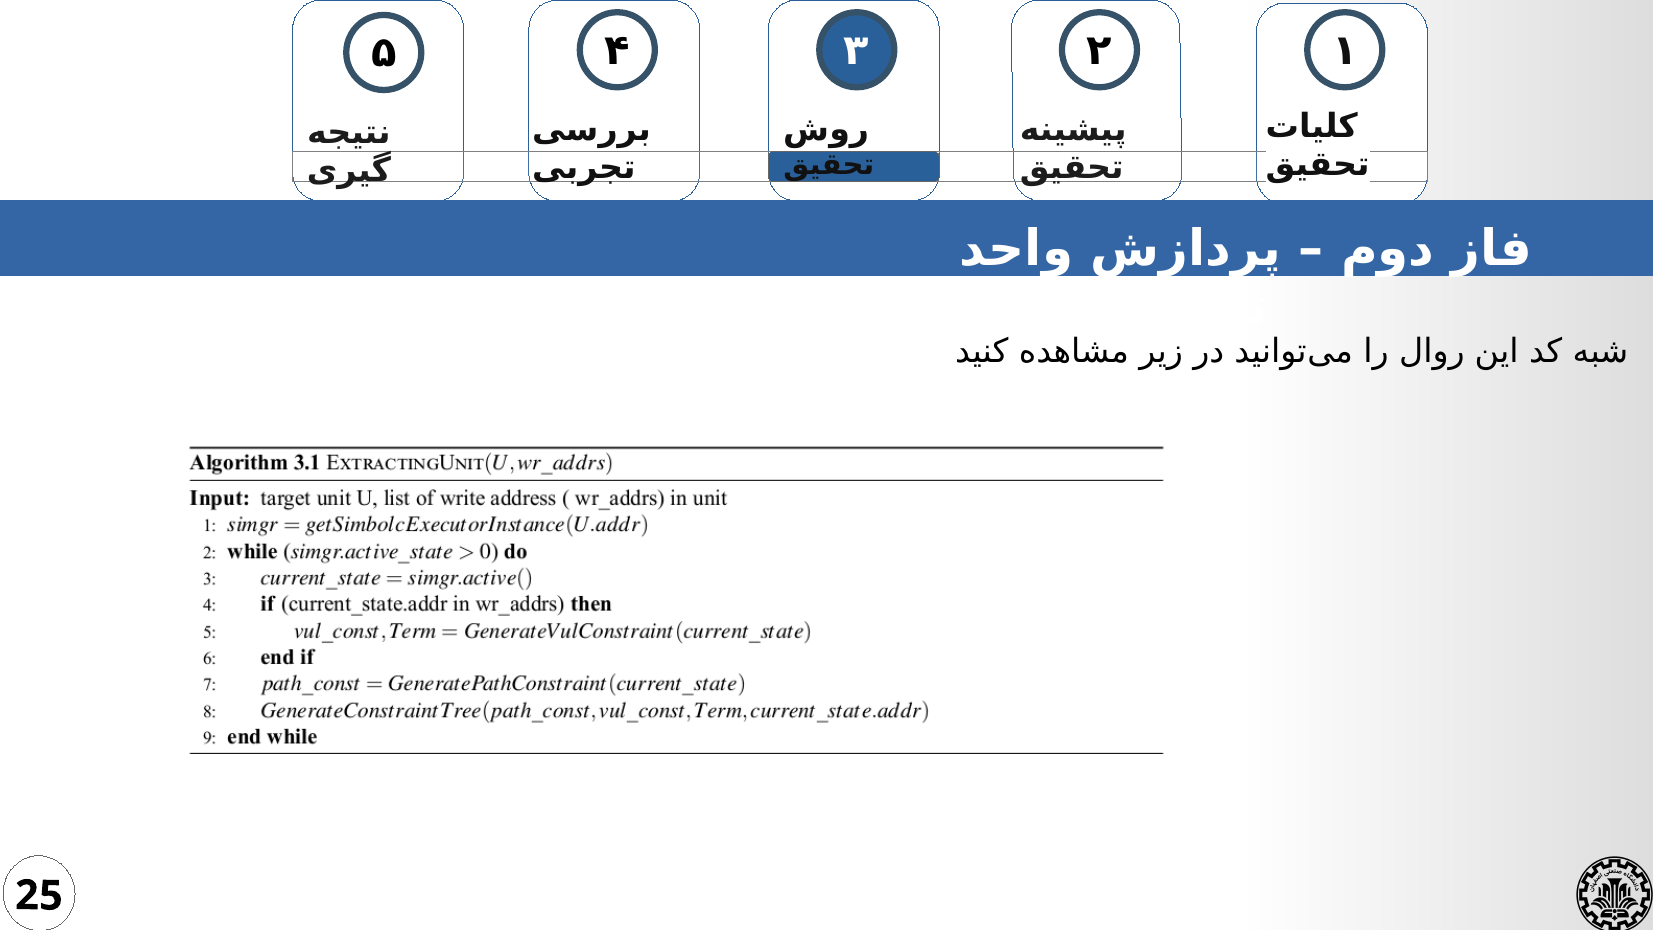

۴
۳
۲
۱
۵
کلیات تحقیق
بررسی تجربی
روش تحقیق
پیشینه تحقیق
نتیجه گیری
فاز دوم – پردازش واحد تست(ادامه.)
شبه کد این روال را می‌توانید در زیر مشاهده کنید
25